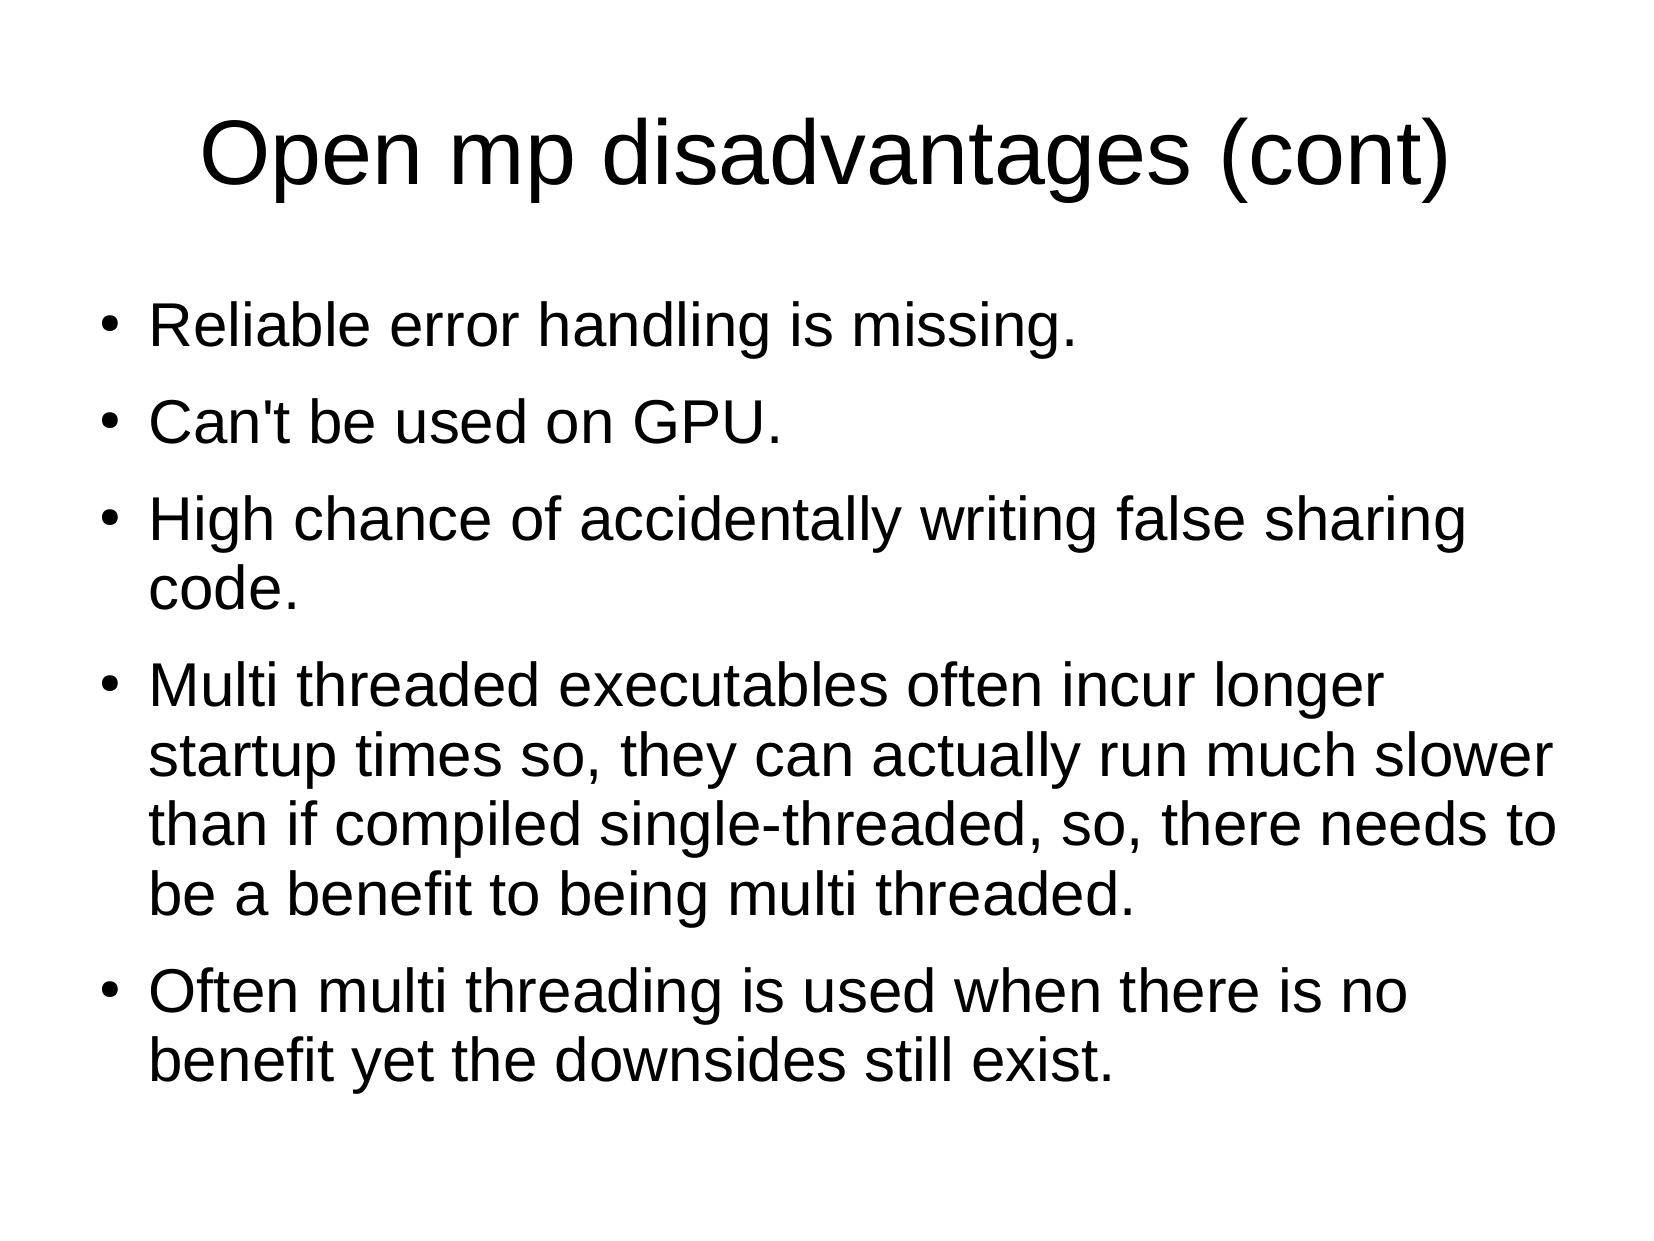

# Open mp disadvantages (cont)
Reliable error handling is missing.
Can't be used on GPU.
High chance of accidentally writing false sharing code.
Multi threaded executables often incur longer startup times so, they can actually run much slower than if compiled single-threaded, so, there needs to be a benefit to being multi threaded.
Often multi threading is used when there is no benefit yet the downsides still exist.